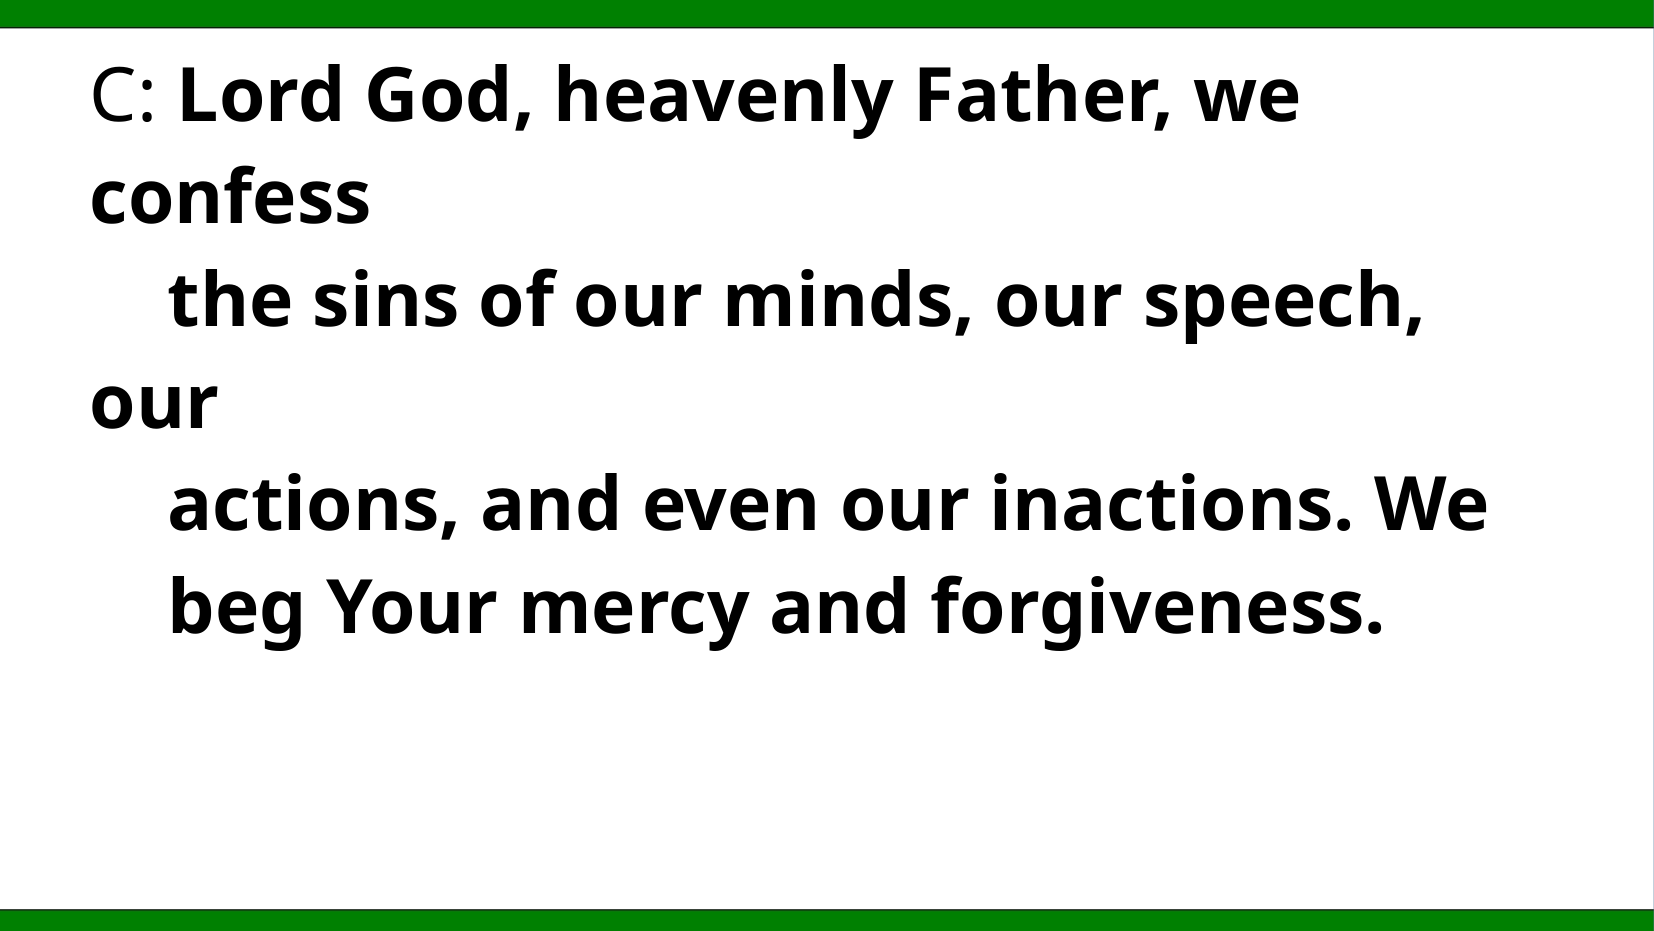

C: 	Lord God, heavenly Father, we confess
 the sins of our minds, our speech, our
 actions, and even our inactions. We
 beg Your mercy and forgiveness.